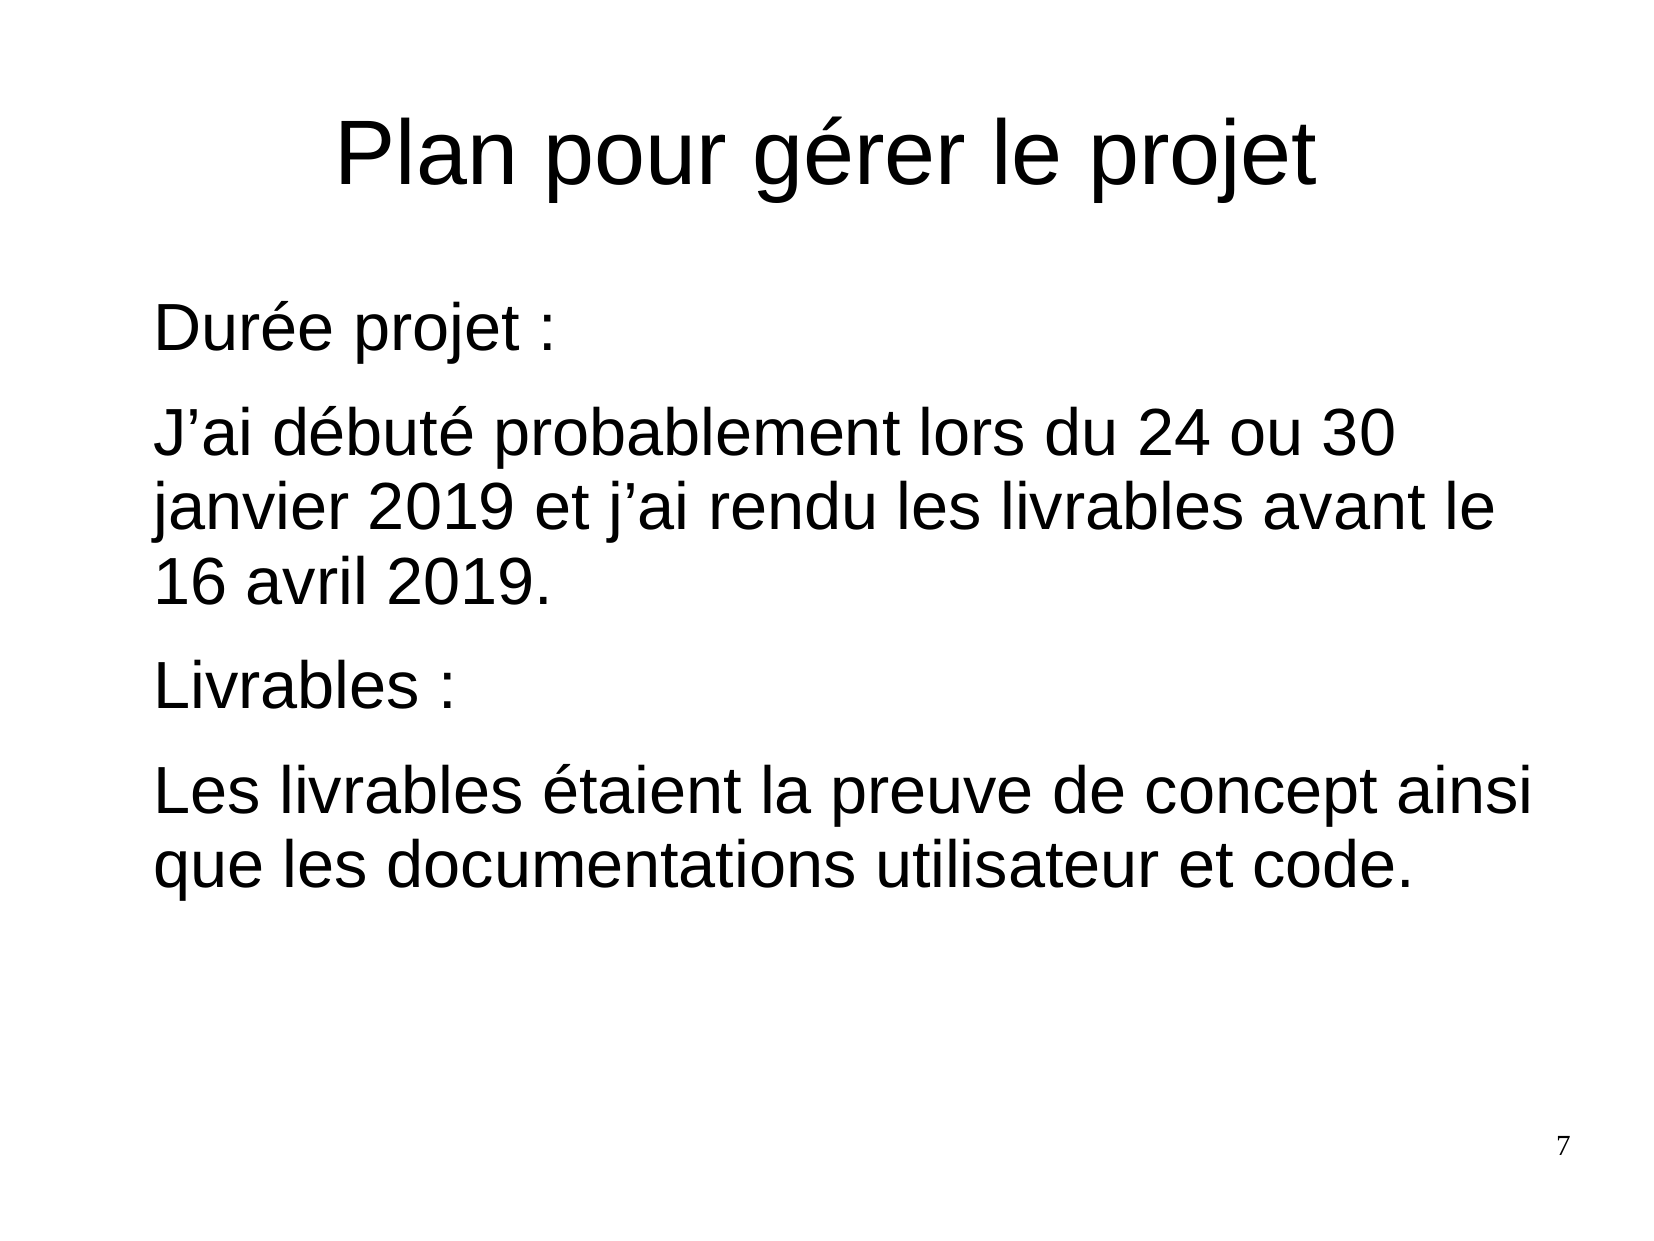

# Plan pour gérer le projet
Durée projet :
J’ai débuté probablement lors du 24 ou 30 janvier 2019 et j’ai rendu les livrables avant le 16 avril 2019.
Livrables :
Les livrables étaient la preuve de concept ainsi que les documentations utilisateur et code.
7